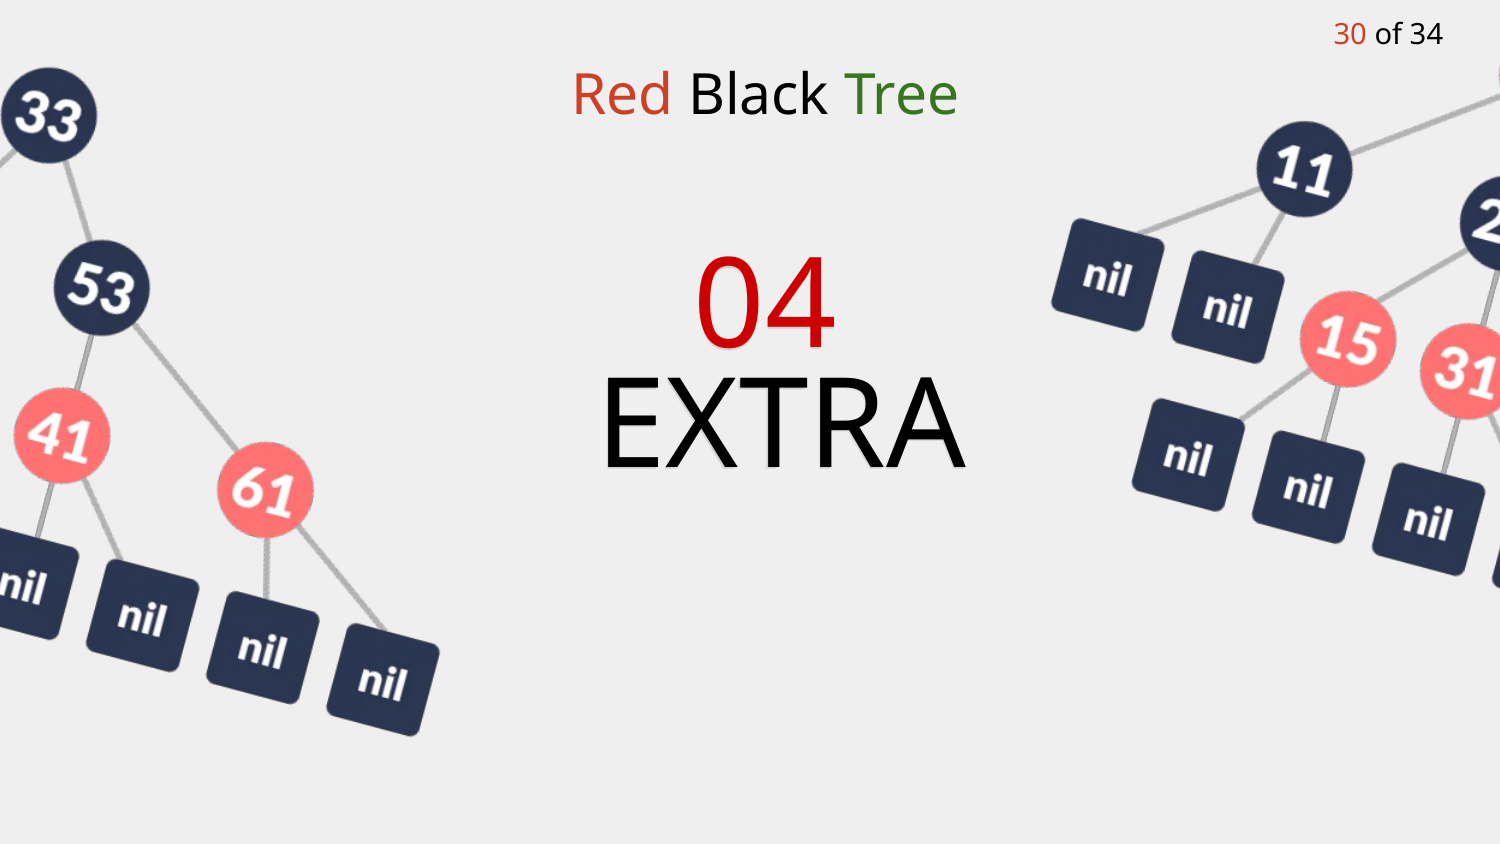

30 of 34
# Red Black Tree
04
 EXTRA